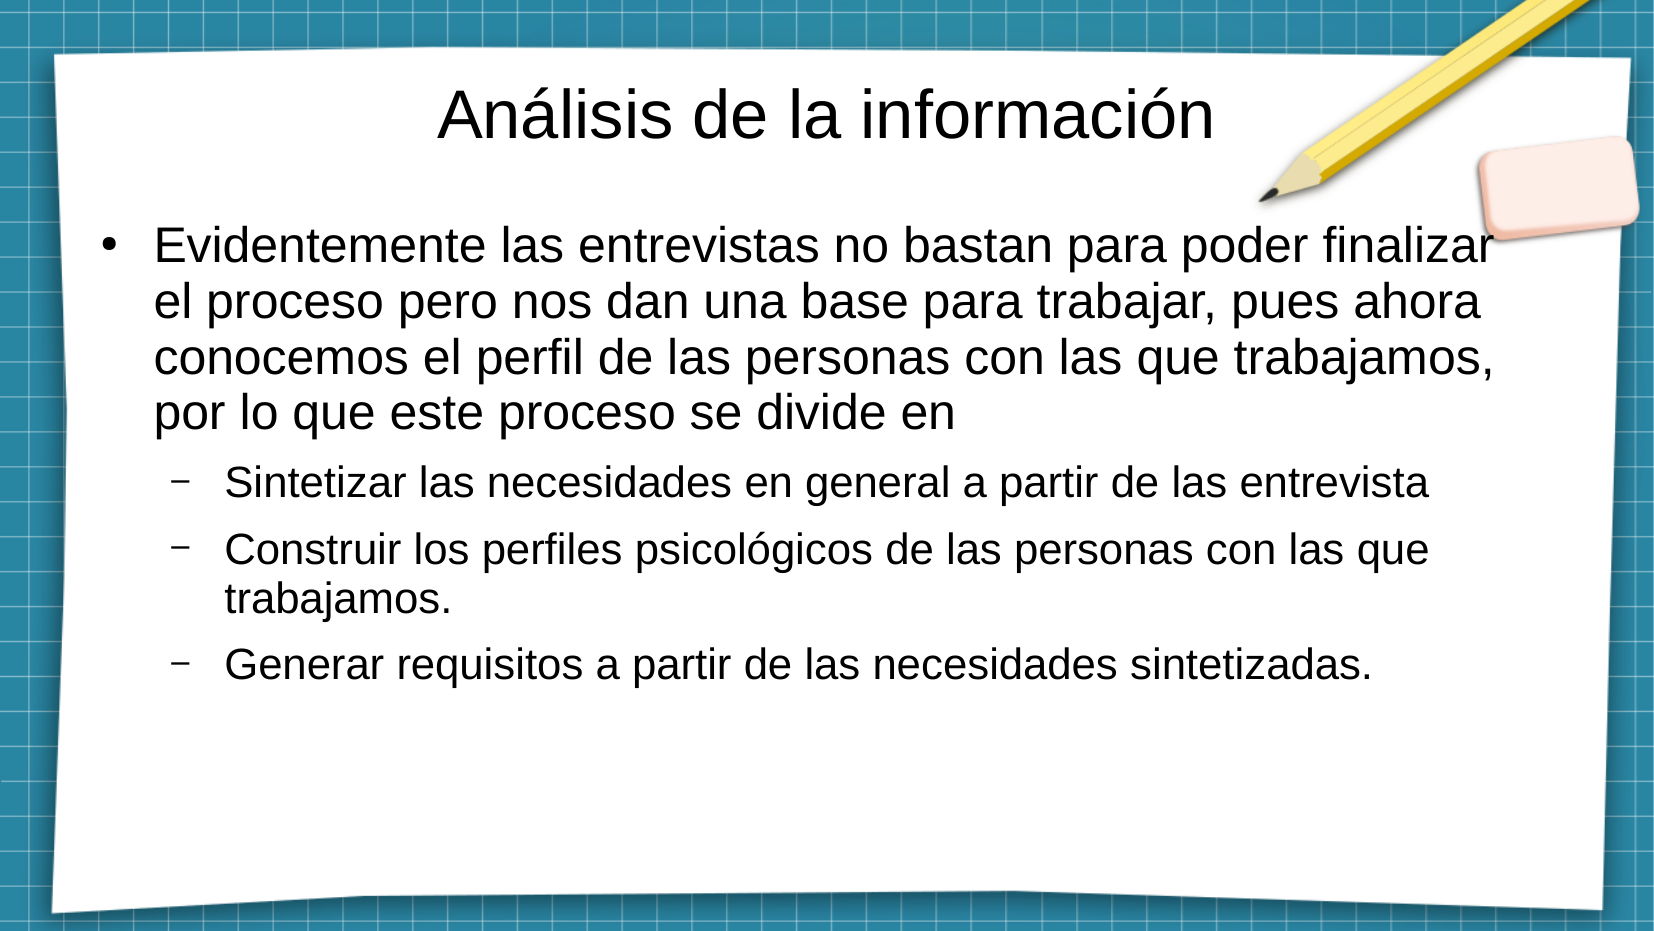

# Análisis de la información
Evidentemente las entrevistas no bastan para poder finalizar
el proceso pero nos dan una base para trabajar, pues ahora conocemos el perfil de las personas con las que trabajamos, por lo que este proceso se divide en
Sintetizar las necesidades en general a partir de las entrevista
Construir los perfiles psicológicos de las personas con las que trabajamos.
Generar requisitos a partir de las necesidades sintetizadas.